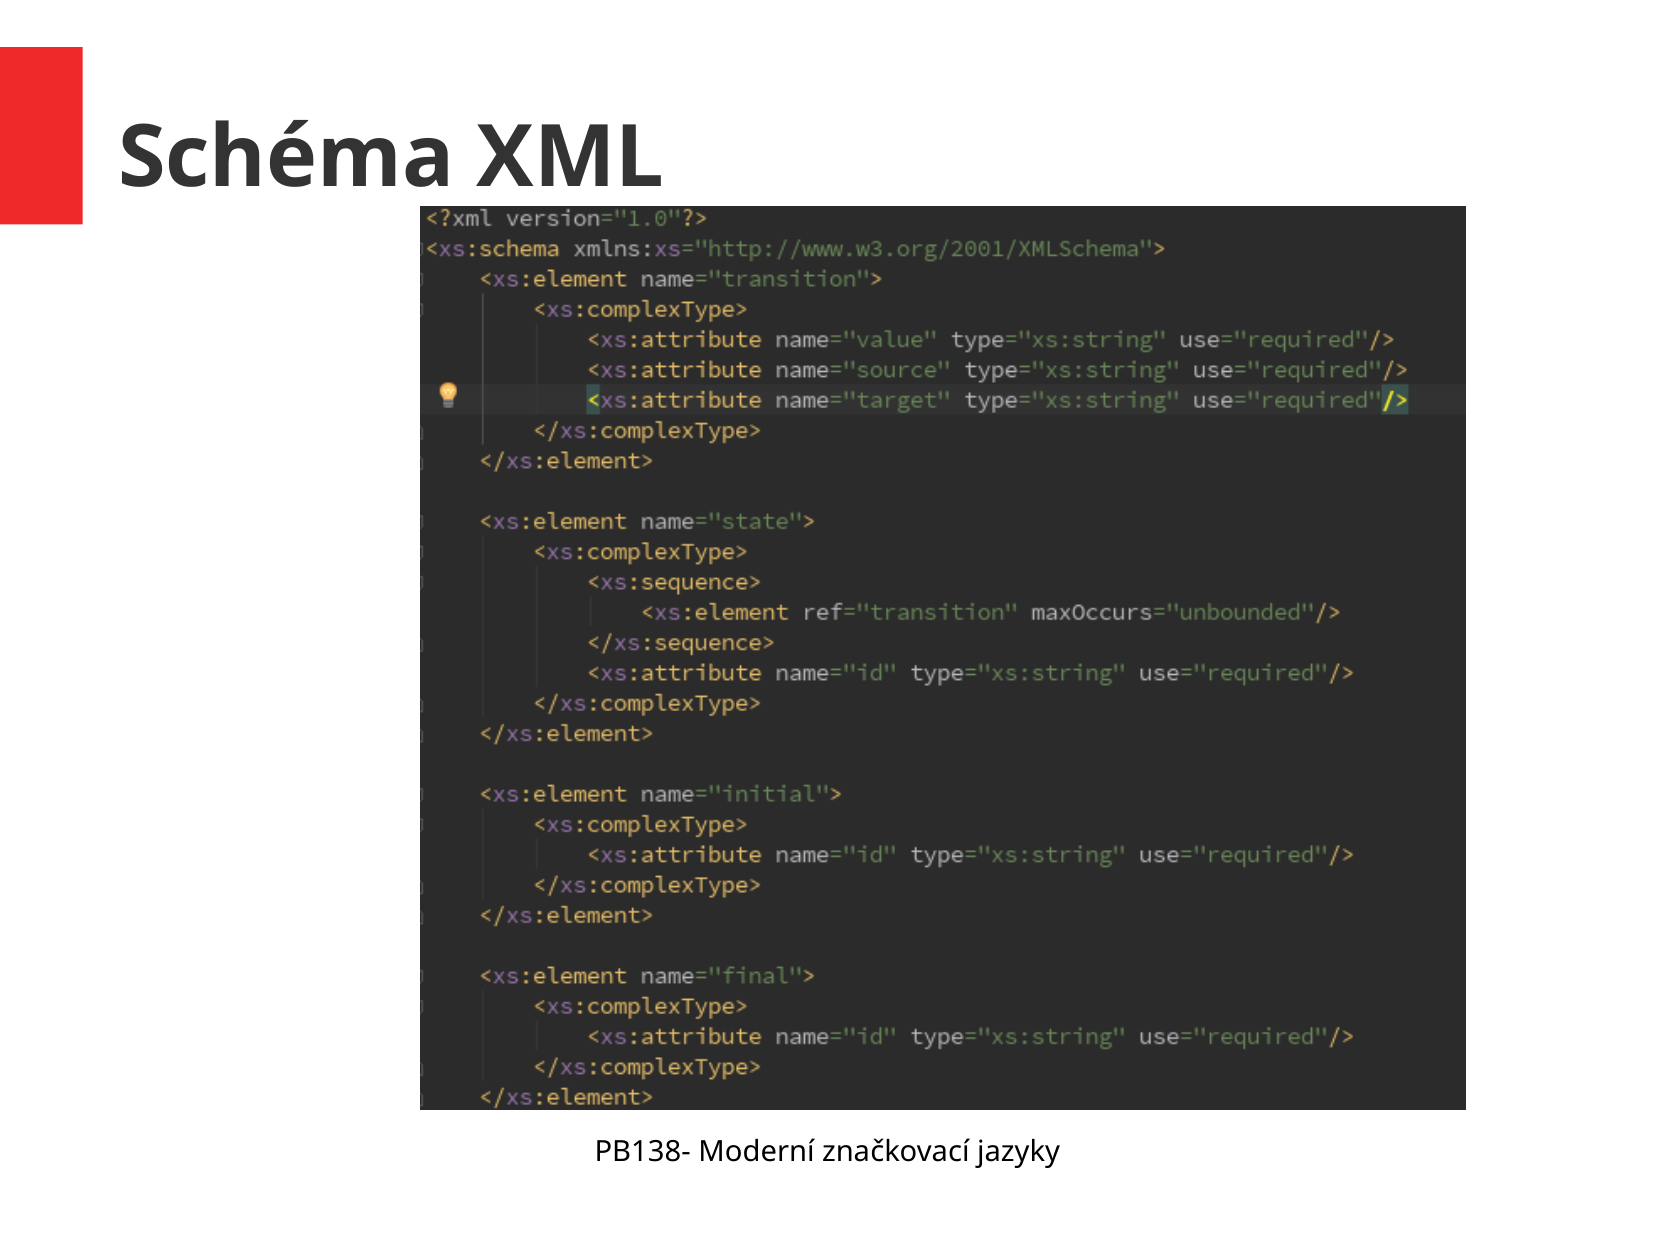

# Schéma XML
PB138- Moderní značkovací jazyky